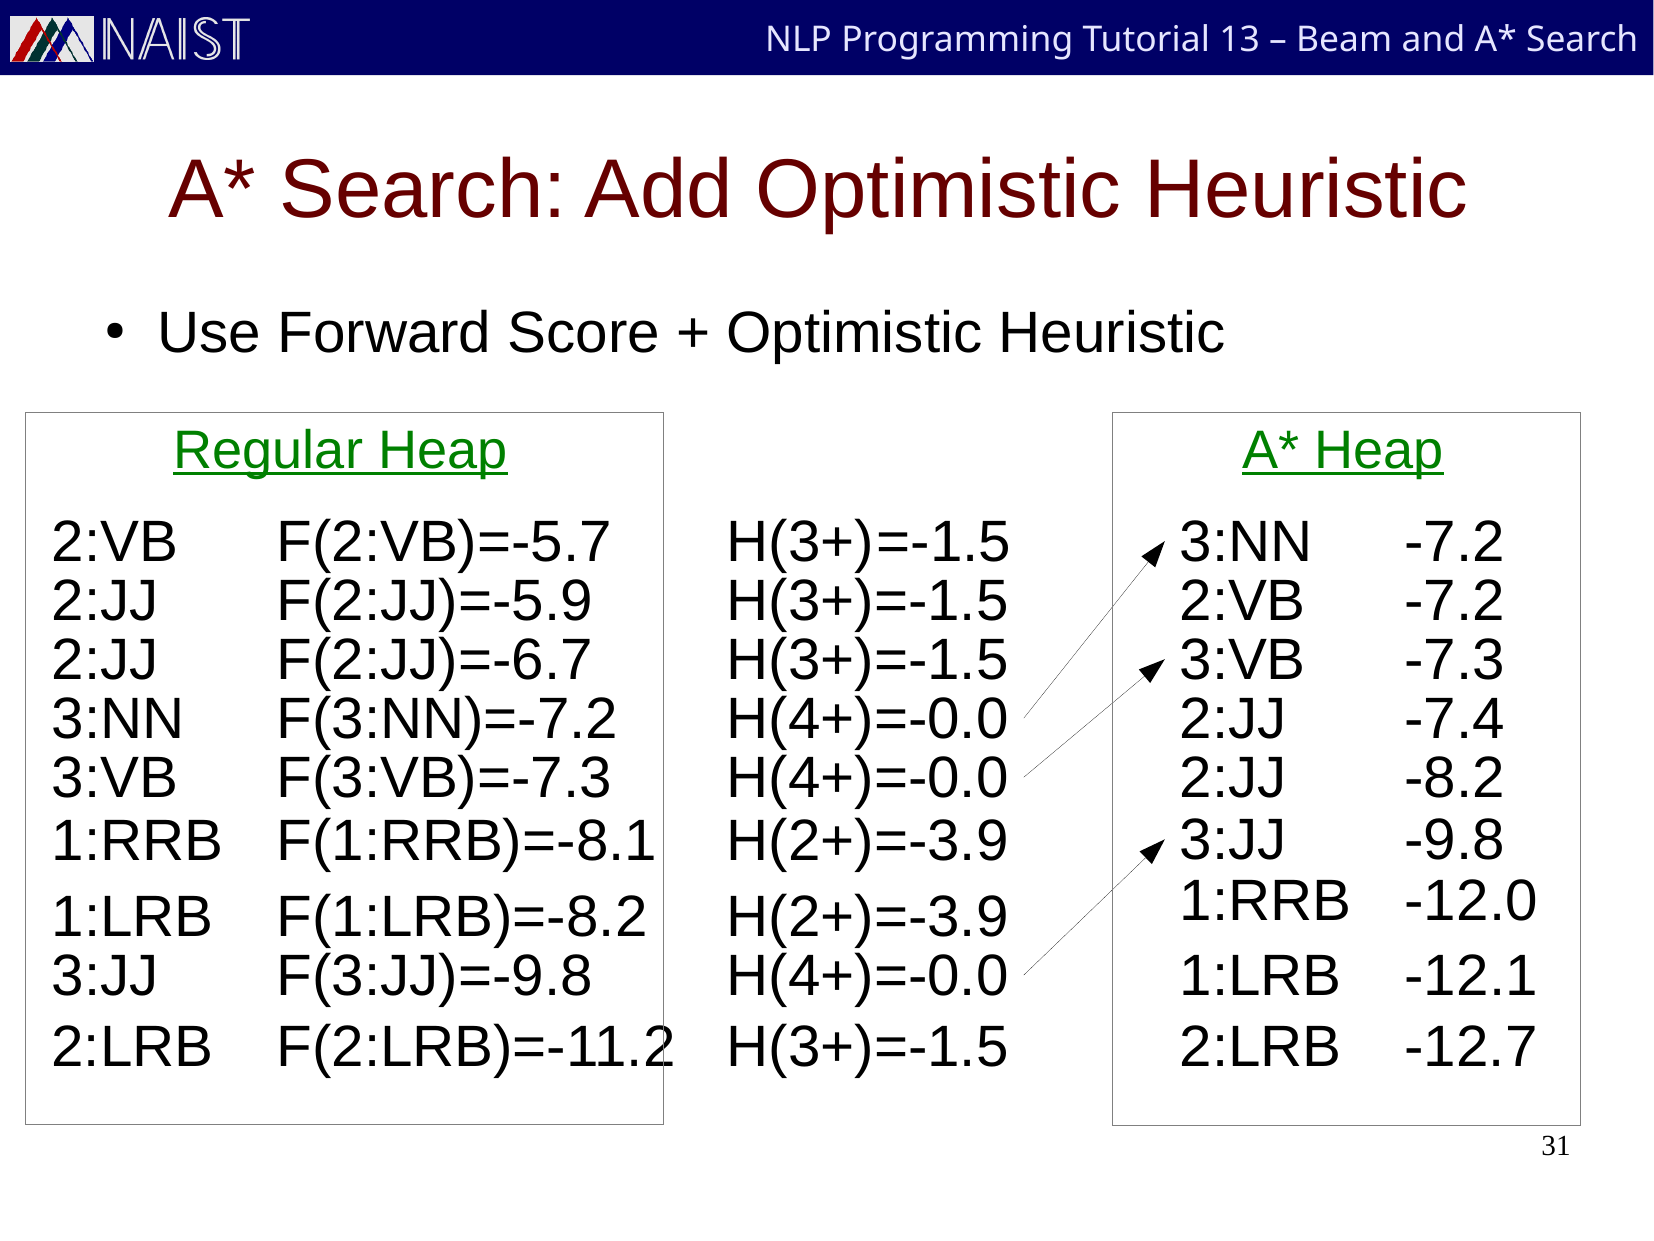

# A* Search: Add Optimistic Heuristic
Use Forward Score + Optimistic Heuristic
Regular Heap
A* Heap
2:VB		F(2:VB)=-5.7		H(3+)	=-1.5
3:NN		-7.2
2:JJ		F(2:JJ)=-5.9		H(3+)=-1.5
2:VB		-7.2
2:JJ		F(2:JJ)=-6.7		H(3+)=-1.5
3:VB		-7.3
3:NN		F(3:NN)=-7.2		H(4+)=-0.0
2:JJ		-7.4
3:VB		F(3:VB)=-7.3		H(4+)=-0.0
2:JJ		-8.2
3:JJ	 	-9.8
1:RRB 	F(1:RRB)=-8.1 	H(2+)=-3.9
1:RRB 	-12.0
1:LRB 	F(1:LRB)=-8.2		H(2+)=-3.9
3:JJ	 	F(3:JJ)=-9.8		H(4+)=-0.0
1:LRB 	-12.1
2:LRB 	F(2:LRB)=-11.2 	H(3+)=-1.5
2:LRB 	-12.7
31